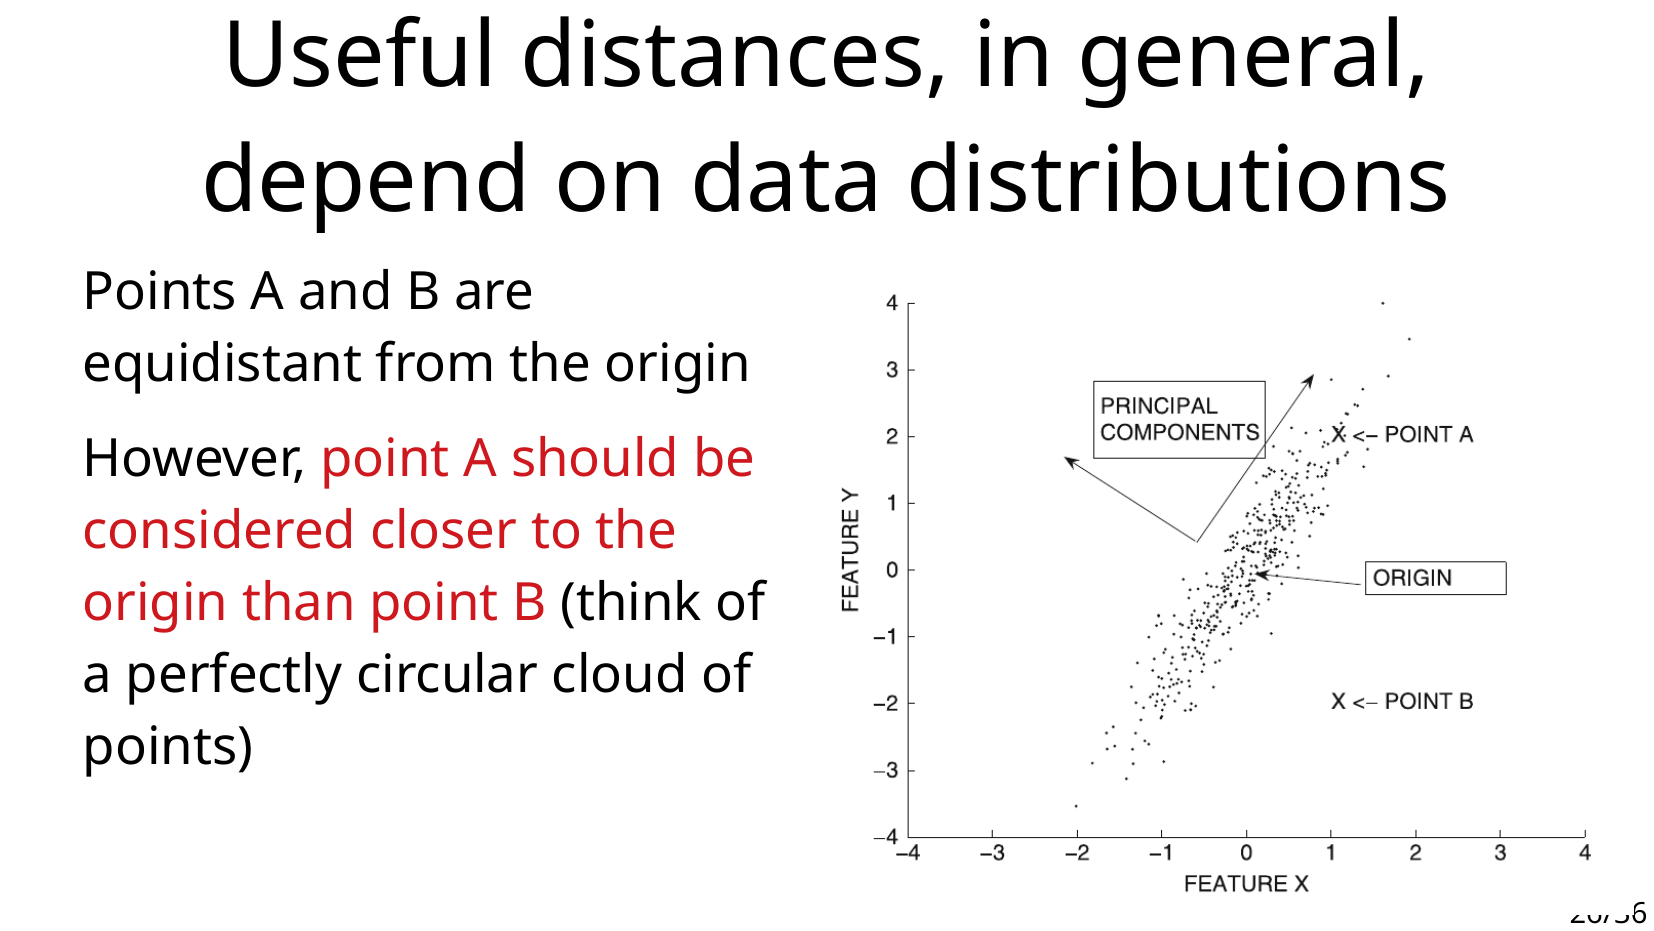

# Useful distances, in general, depend on data distributions
Points A and B are equidistant from the origin
However, point A should be considered closer to the origin than point B (think of a perfectly circular cloud of points)
26